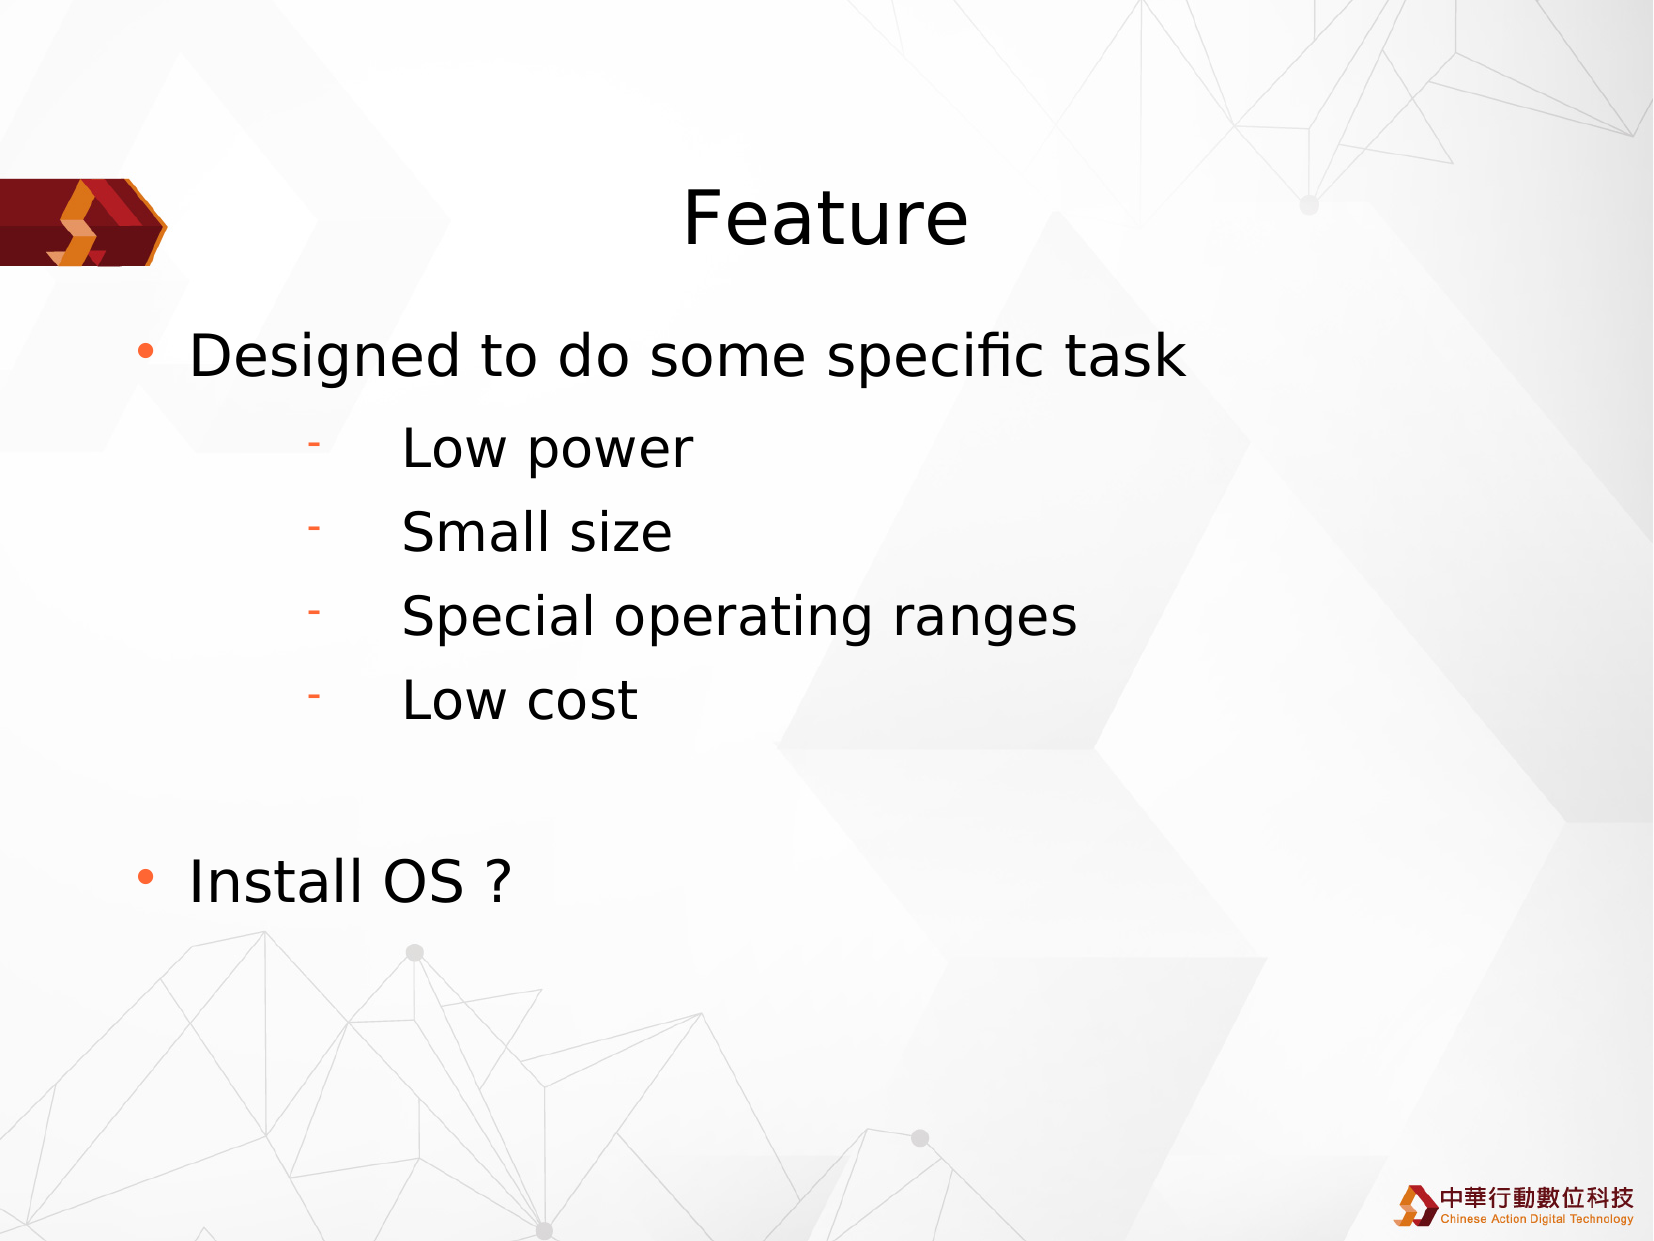

# Feature
Designed to do some specific task
Low power
Small size
Special operating ranges
Low cost
Install OS ?